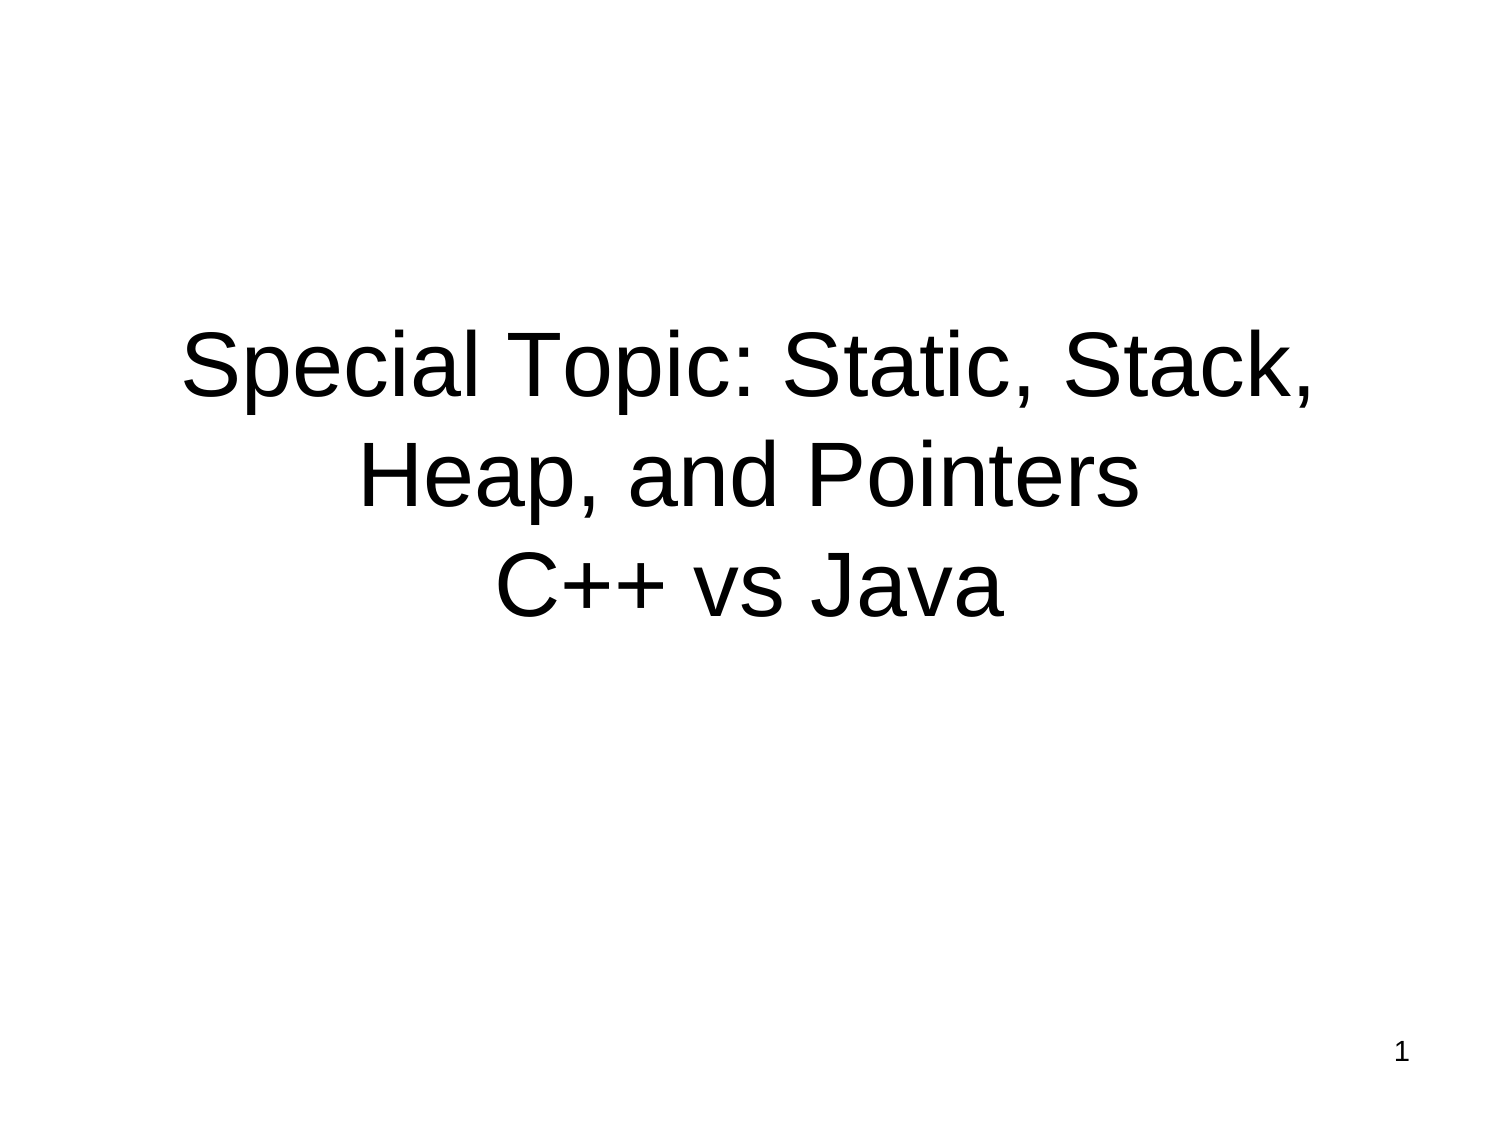

# Special Topic: Static, Stack, Heap, and Pointers C++ vs Java